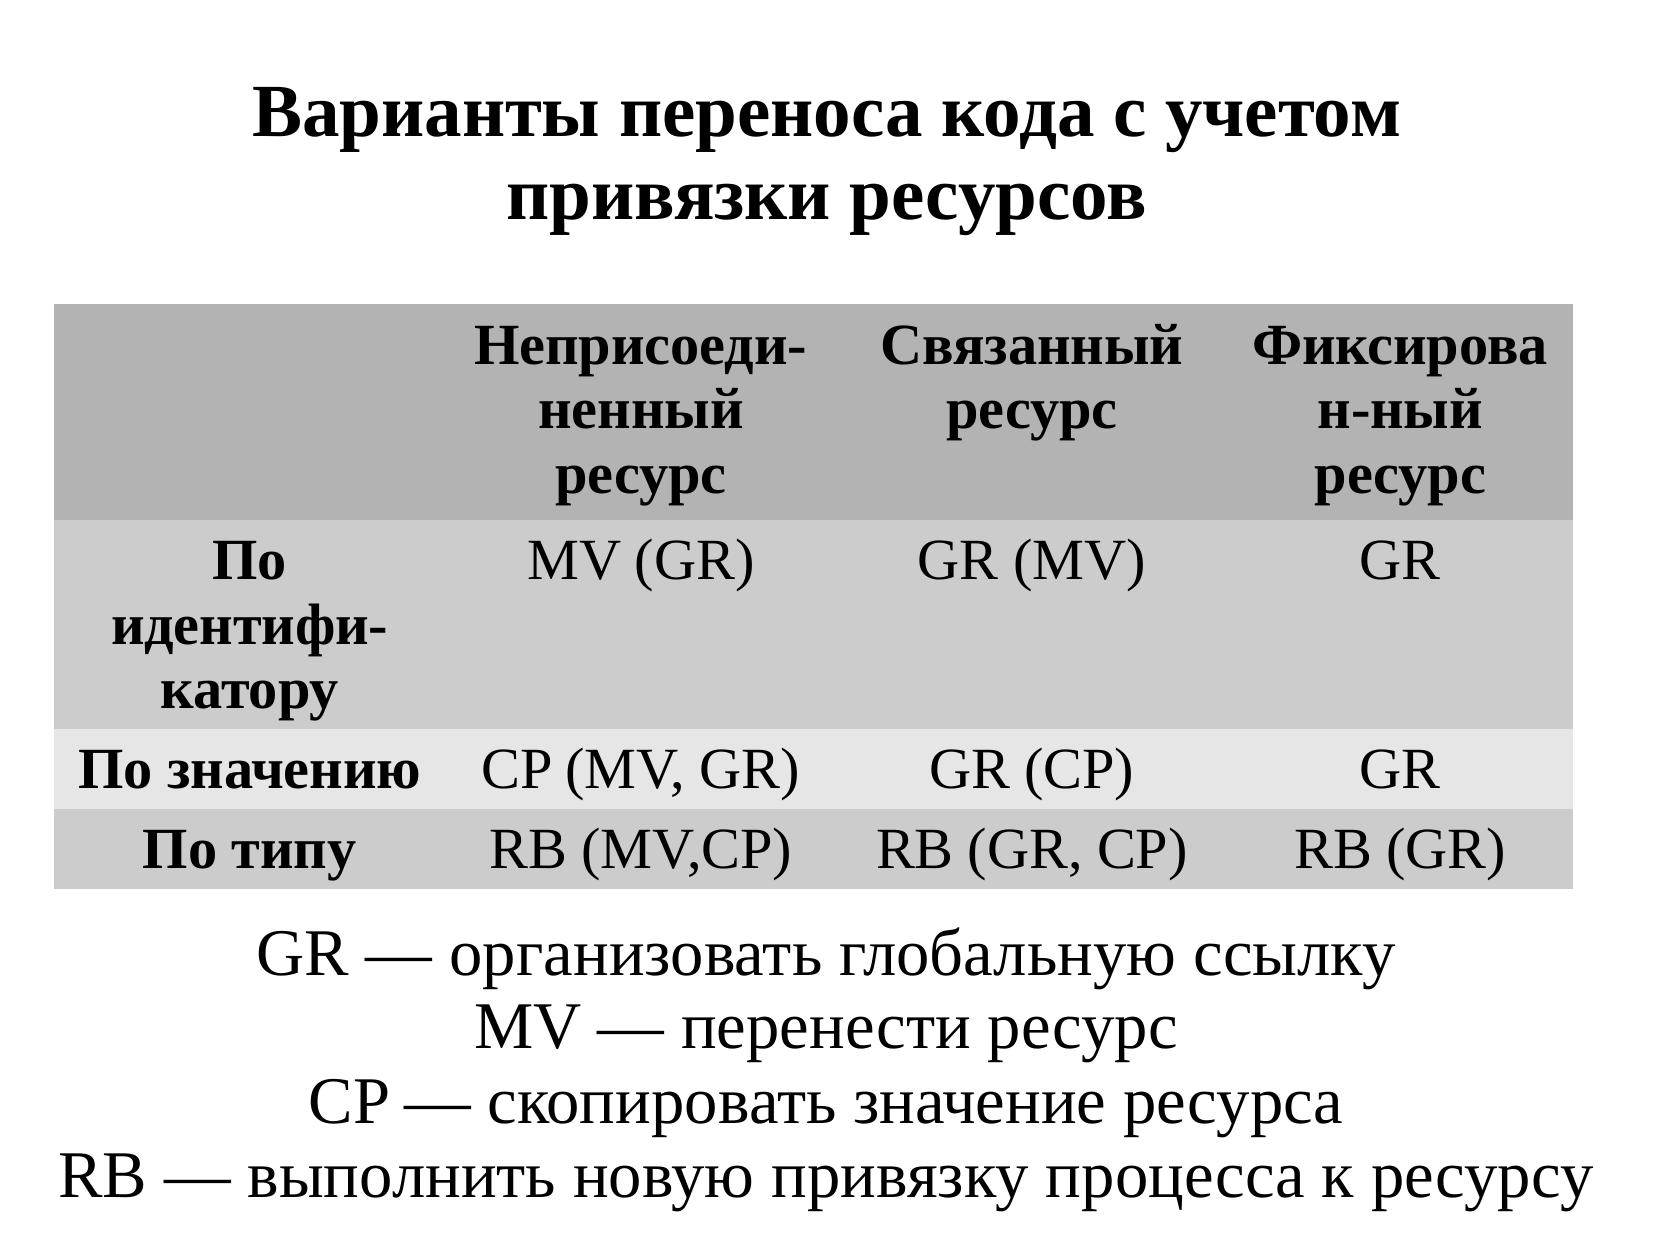

# Варианты переноса кода с учетом привязки ресурсов
| | Неприсоеди-ненный ресурс | Связанный ресурс | Фиксирован-ный ресурс |
| --- | --- | --- | --- |
| По идентифи-катору | MV (GR) | GR (MV) | GR |
| По значению | CP (MV, GR) | GR (CP) | GR |
| По типу | RB (MV,CP) | RB (GR, CP) | RB (GR) |
GR — организовать глобальную ссылку
MV — перенести ресурс
CP — скопировать значение ресурса
RB — выполнить новую привязку процесса к ресурсу